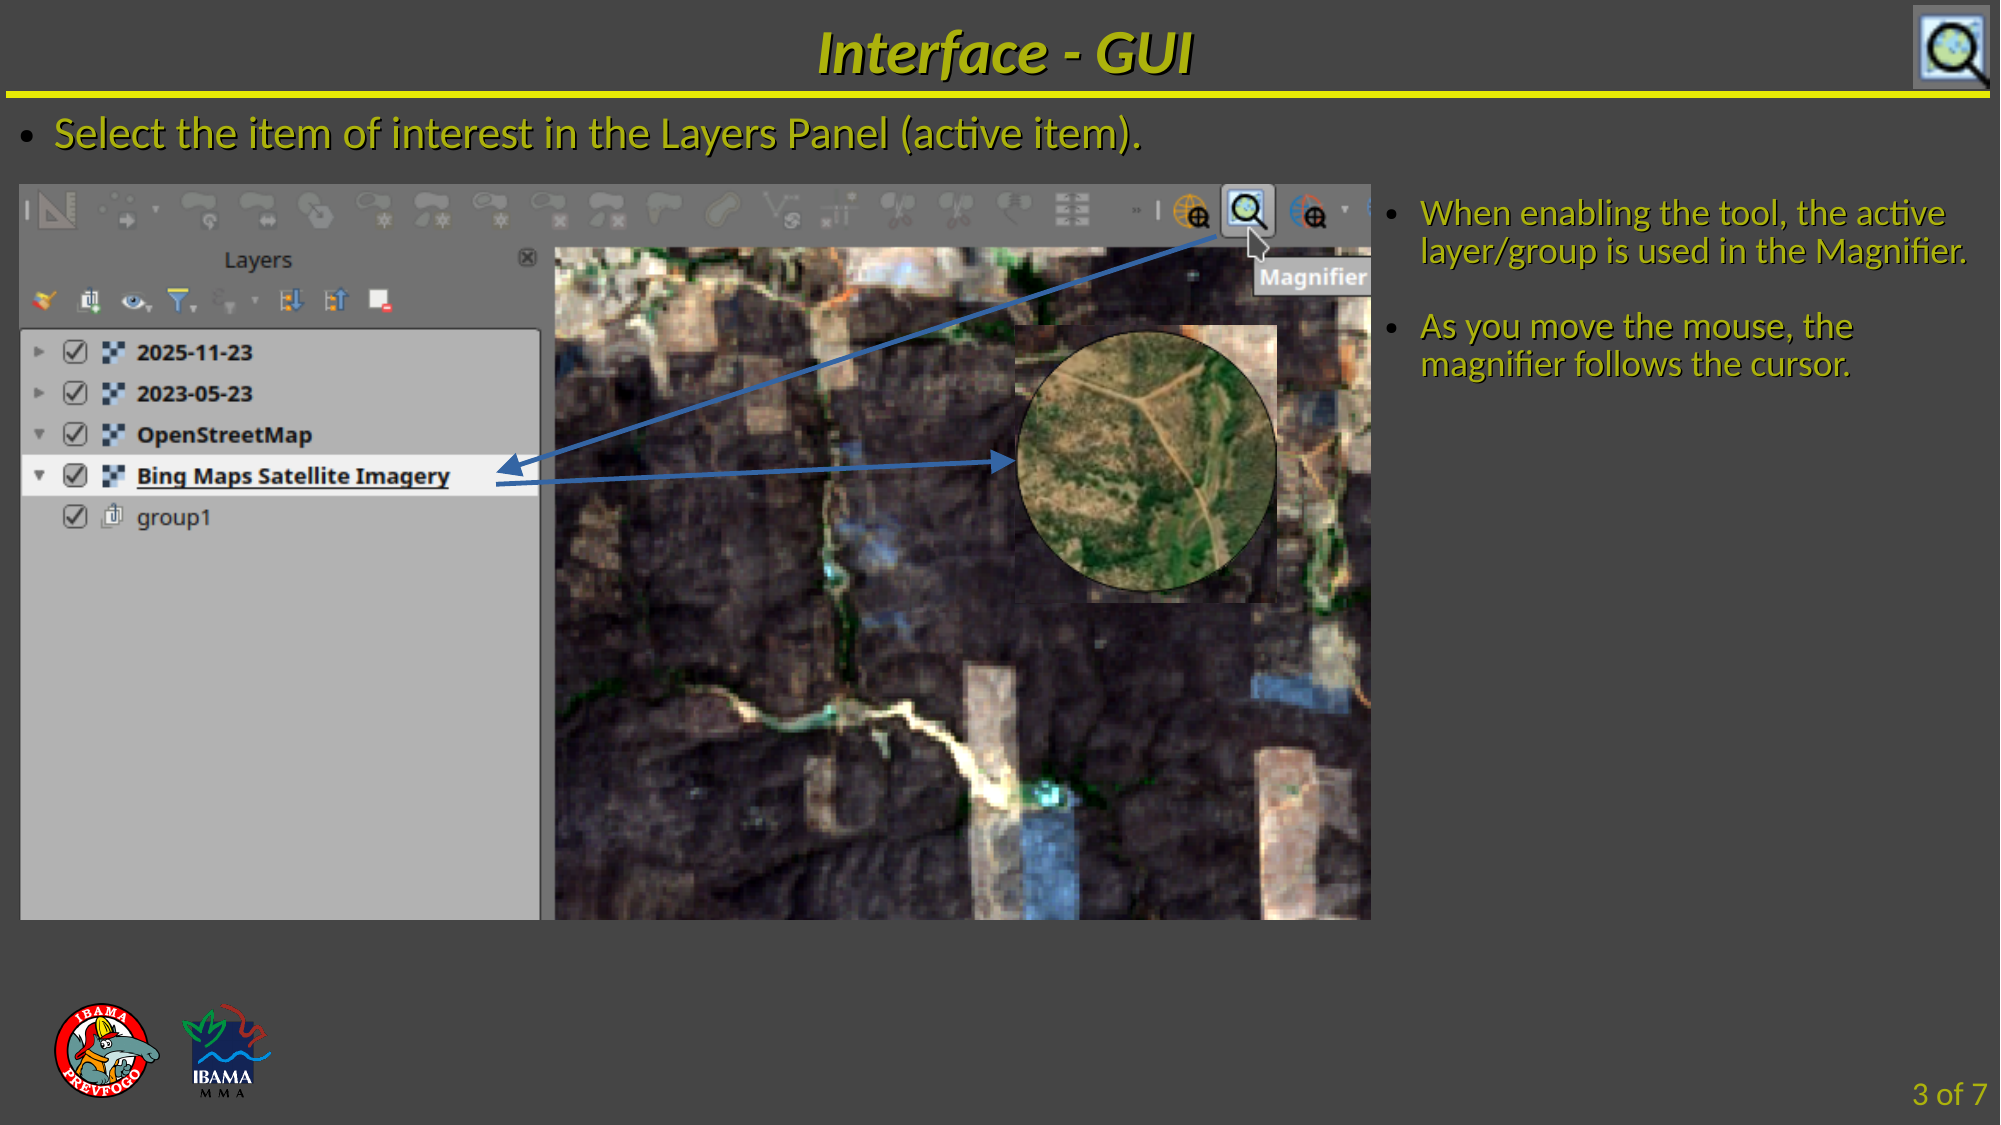

# Interface - GUI
Select the item of interest in the Layers Panel (active item).
When enabling the tool, the active layer/group is used in the Magnifier.
As you move the mouse, the magnifier follows the cursor.
 of 7